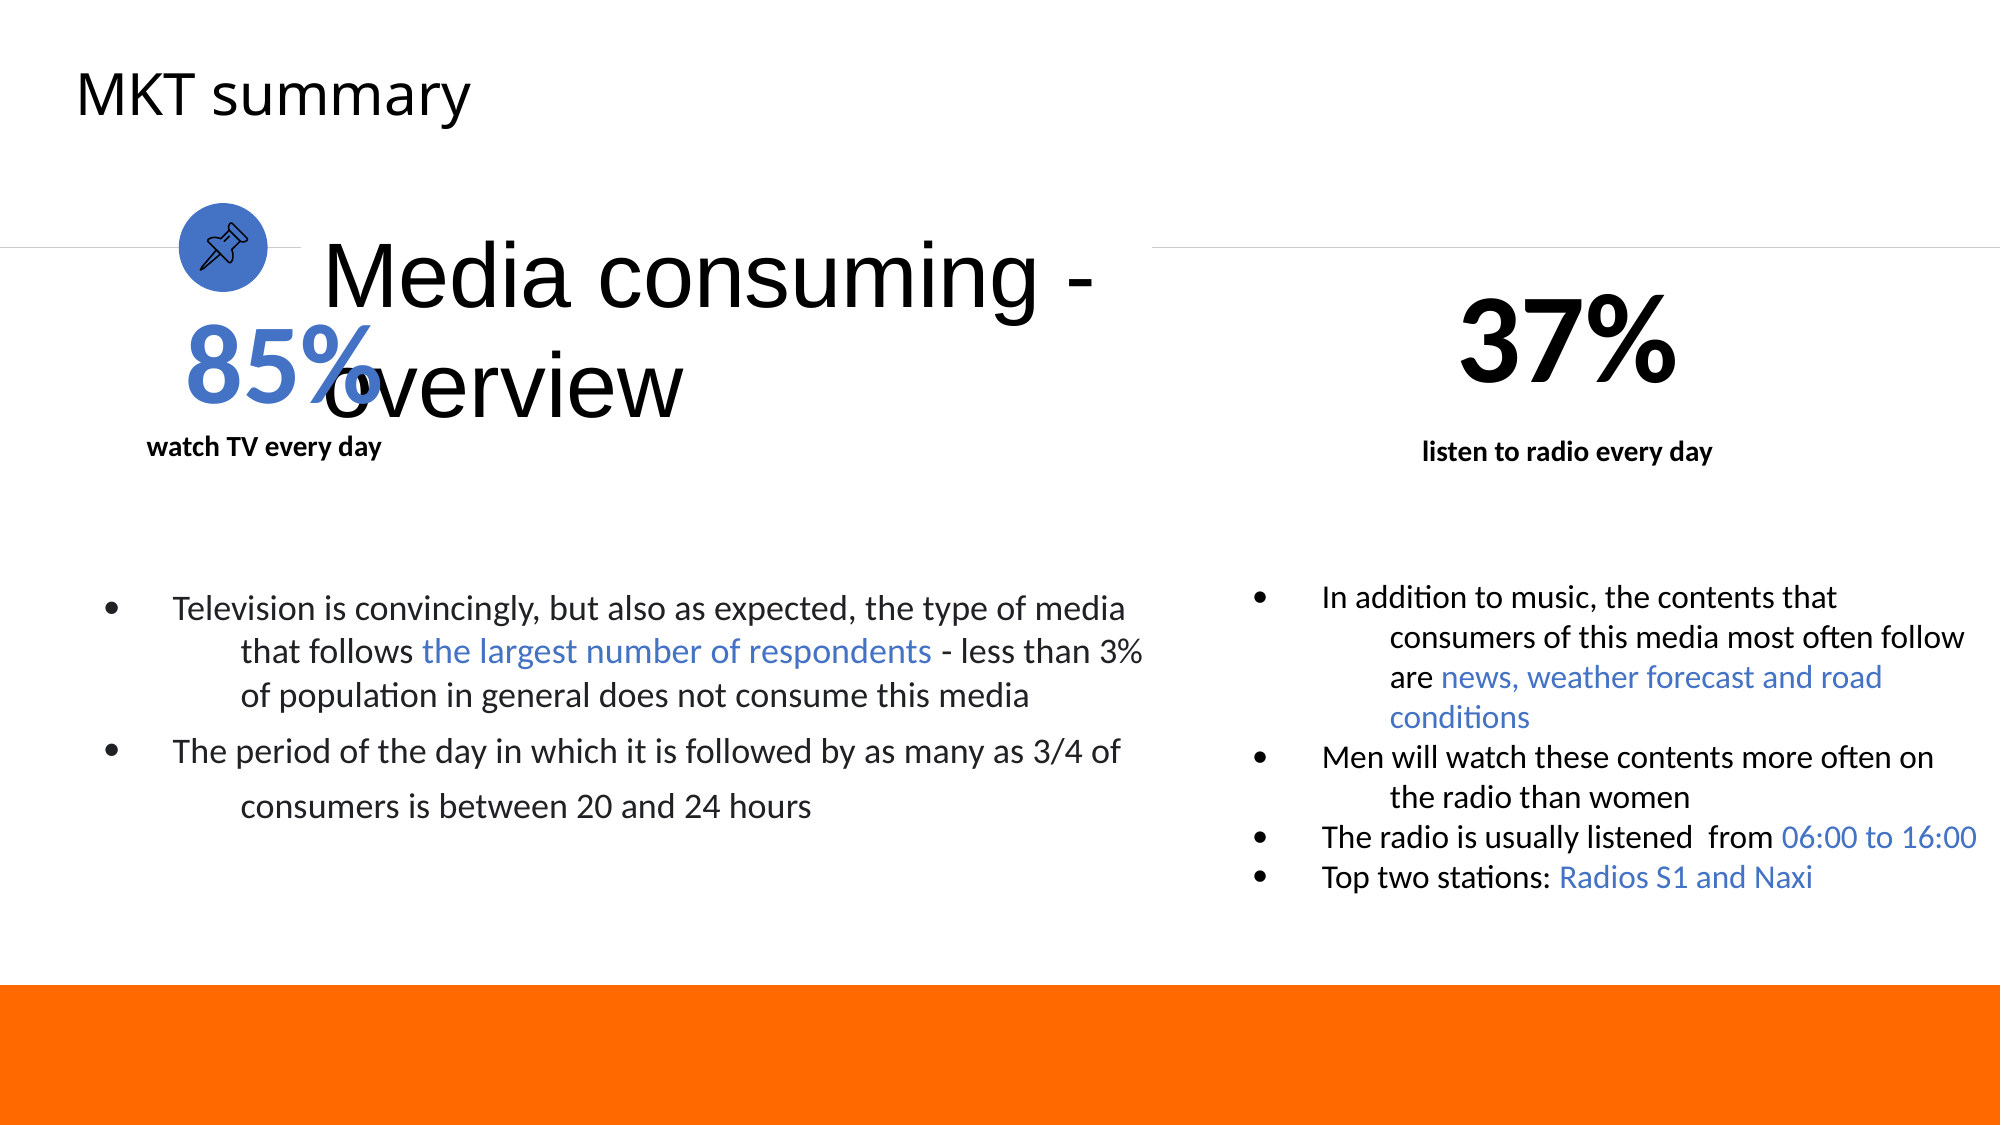

MKT summary
# Media consuming - overview
37%
listen to radio every day
85%
 watch TV every day
In addition to music, the contents that consumers of this media most often follow are news, weather forecast and road conditions
Men will watch these contents more often on the radio than women
The radio is usually listened from 06:00 to 16:00
Top two stations: Radios S1 and Naxi
Television is convincingly, but also as expected, the type of media that follows the largest number of respondents - less than 3% of population in general does not consume this media
The period of the day in which it is followed by as many as 3/4 of consumers is between 20 and 24 hours